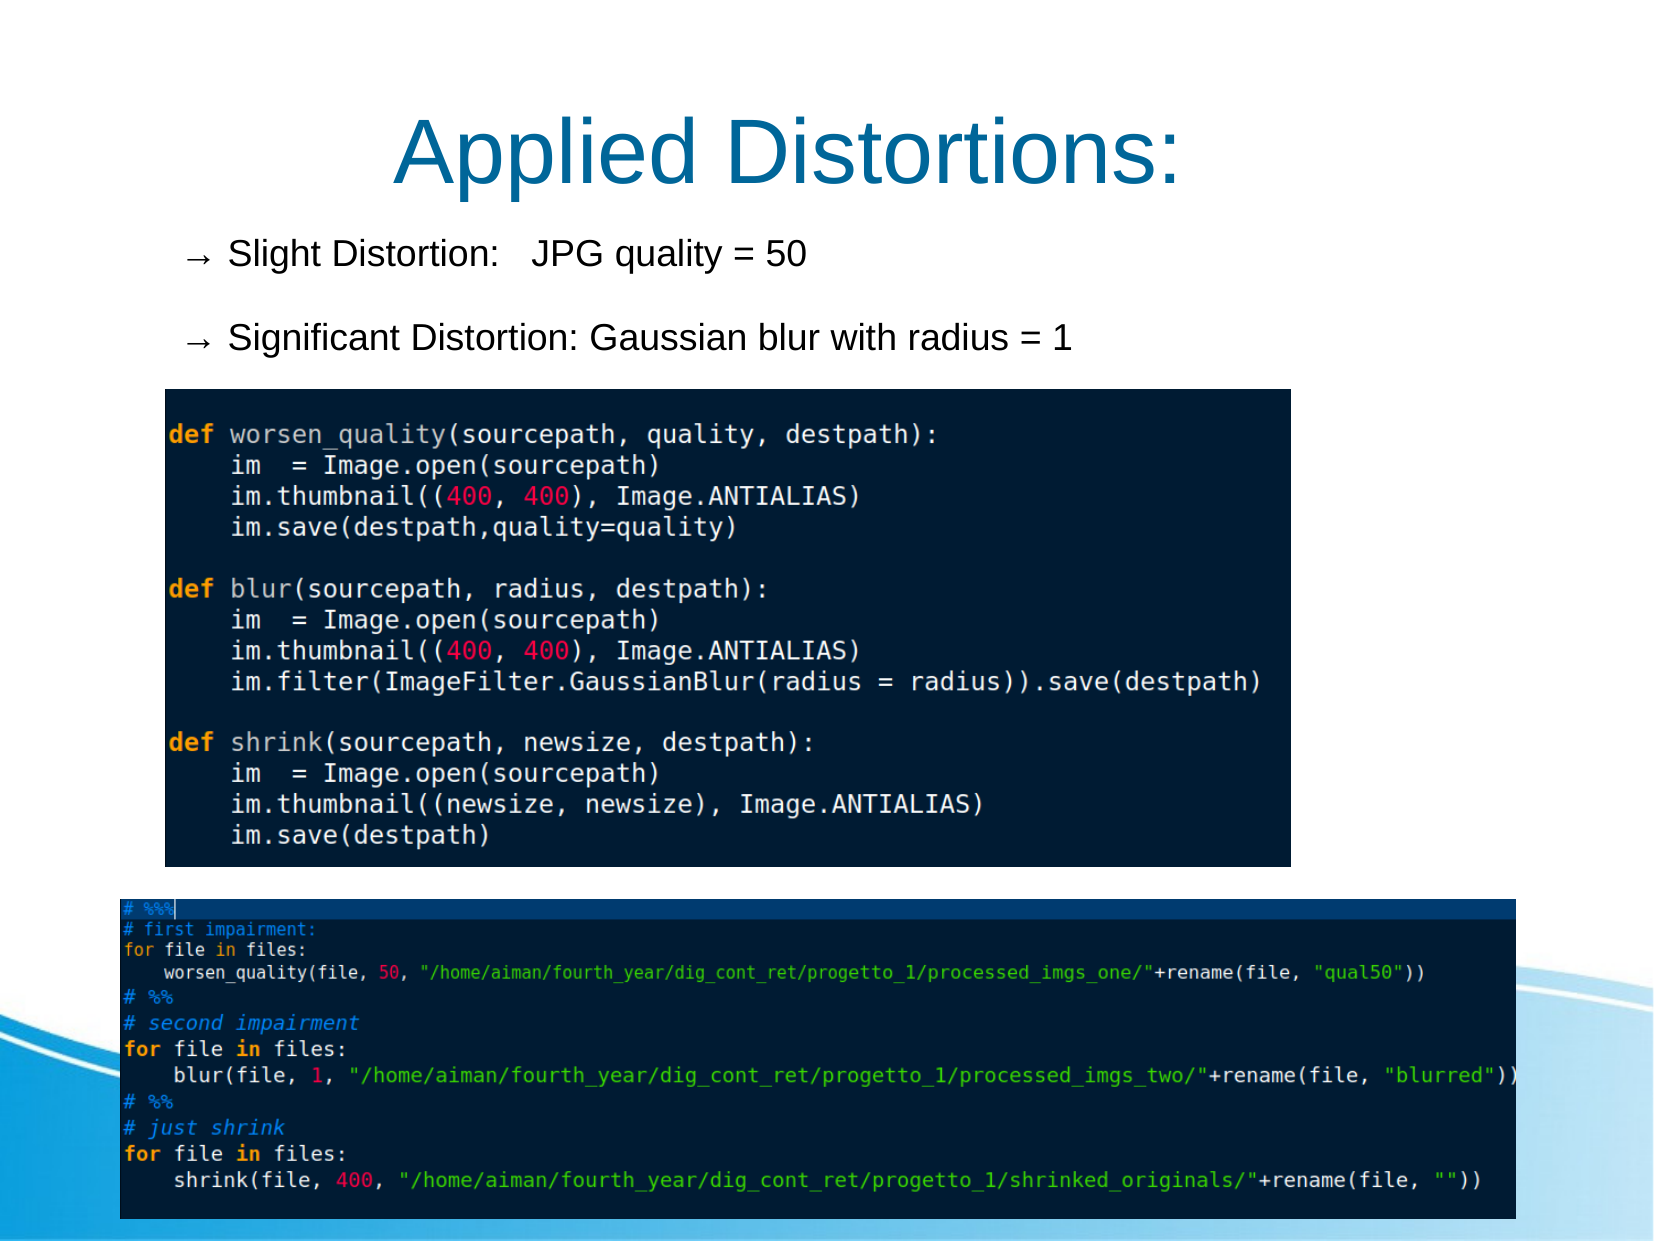

# Applied Distortions:
→ Slight Distortion: JPG quality = 50
→ Significant Distortion: Gaussian blur with radius = 1